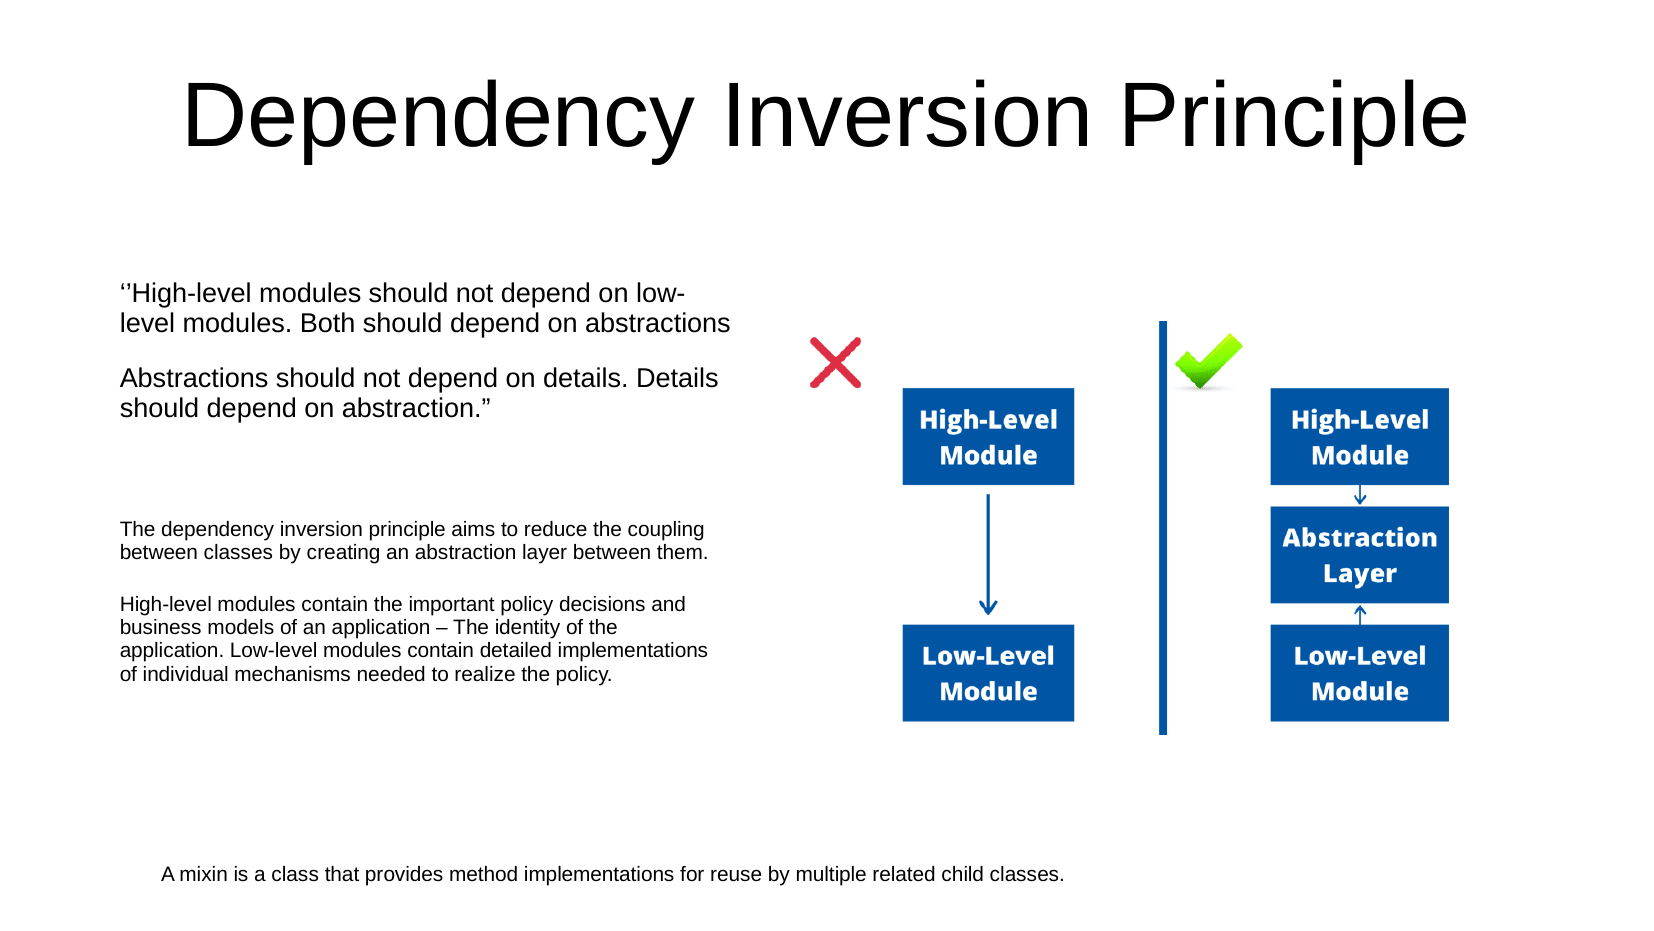

# Dependency Inversion Principle
‘’High-level modules should not depend on low-level modules. Both should depend on abstractions
Abstractions should not depend on details. Details should depend on abstraction.”
The dependency inversion principle aims to reduce the coupling between classes by creating an abstraction layer between them.
High-level modules contain the important policy decisions and business models of an application – The identity of the application. Low-level modules contain detailed implementations of individual mechanisms needed to realize the policy.
A mixin is a class that provides method implementations for reuse by multiple related child classes.